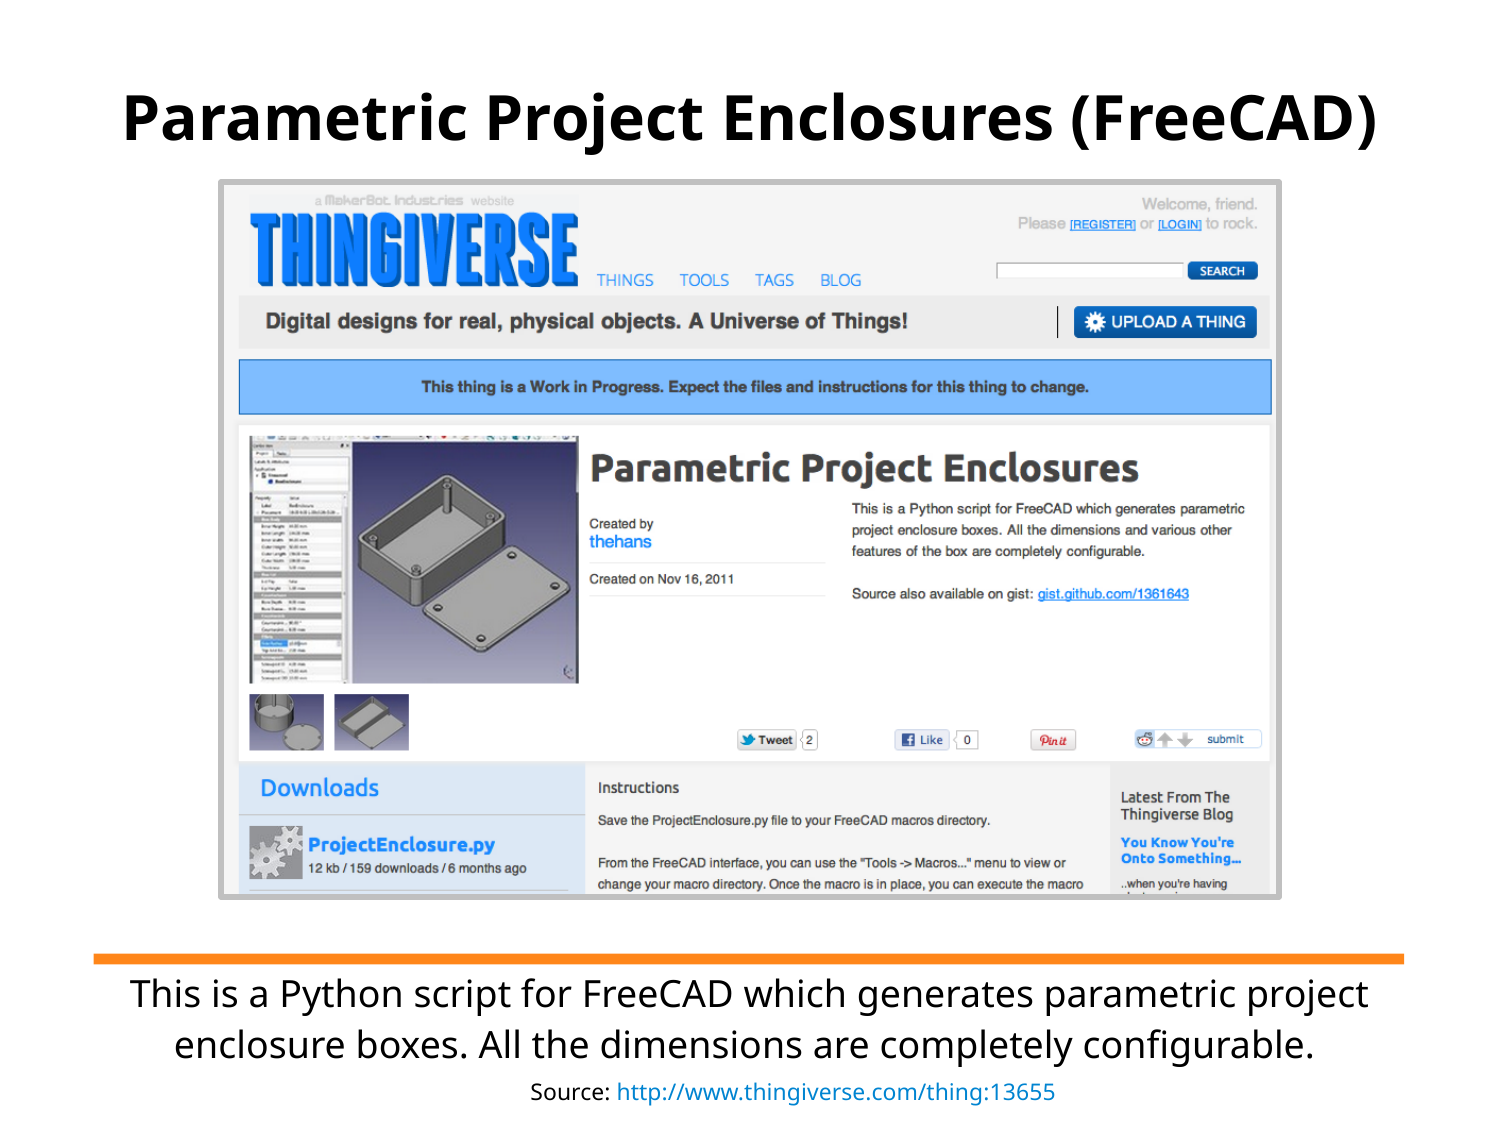

# Parametric Project Enclosures (FreeCAD)
This is a Python script for FreeCAD which generates parametric project enclosure boxes. All the dimensions are completely configurable.
Source: http://www.thingiverse.com/thing:13655